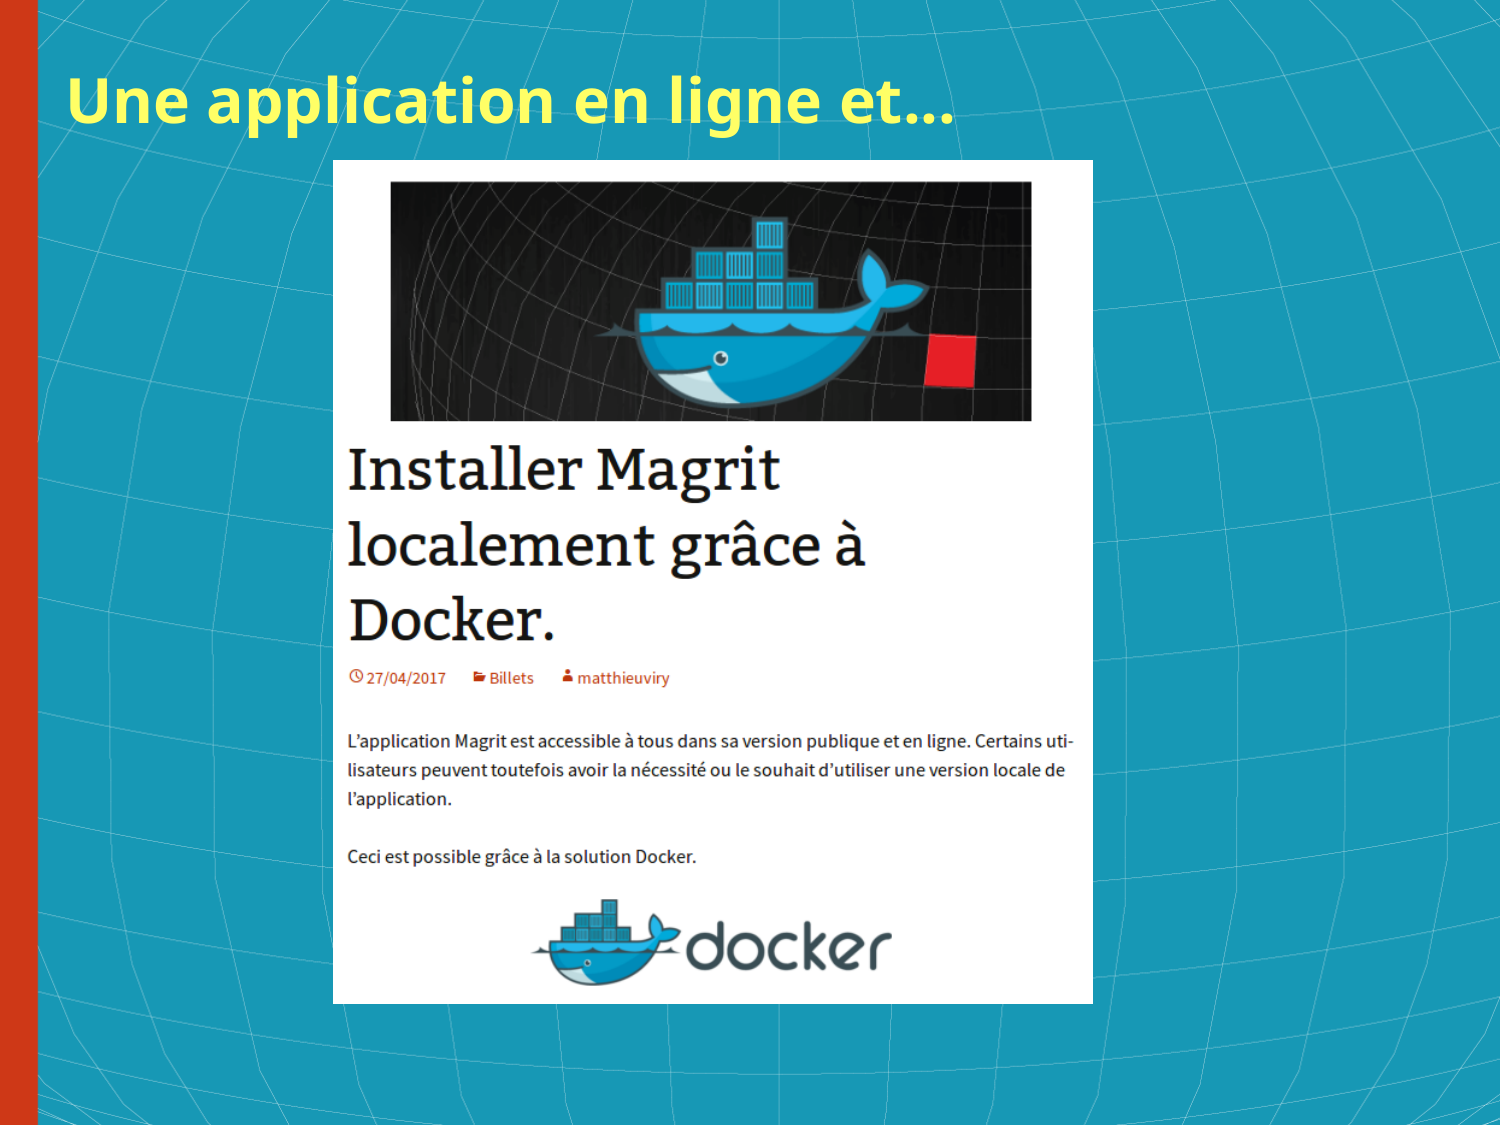

# Une application en ligne et...
 magrit.hypotheses.org